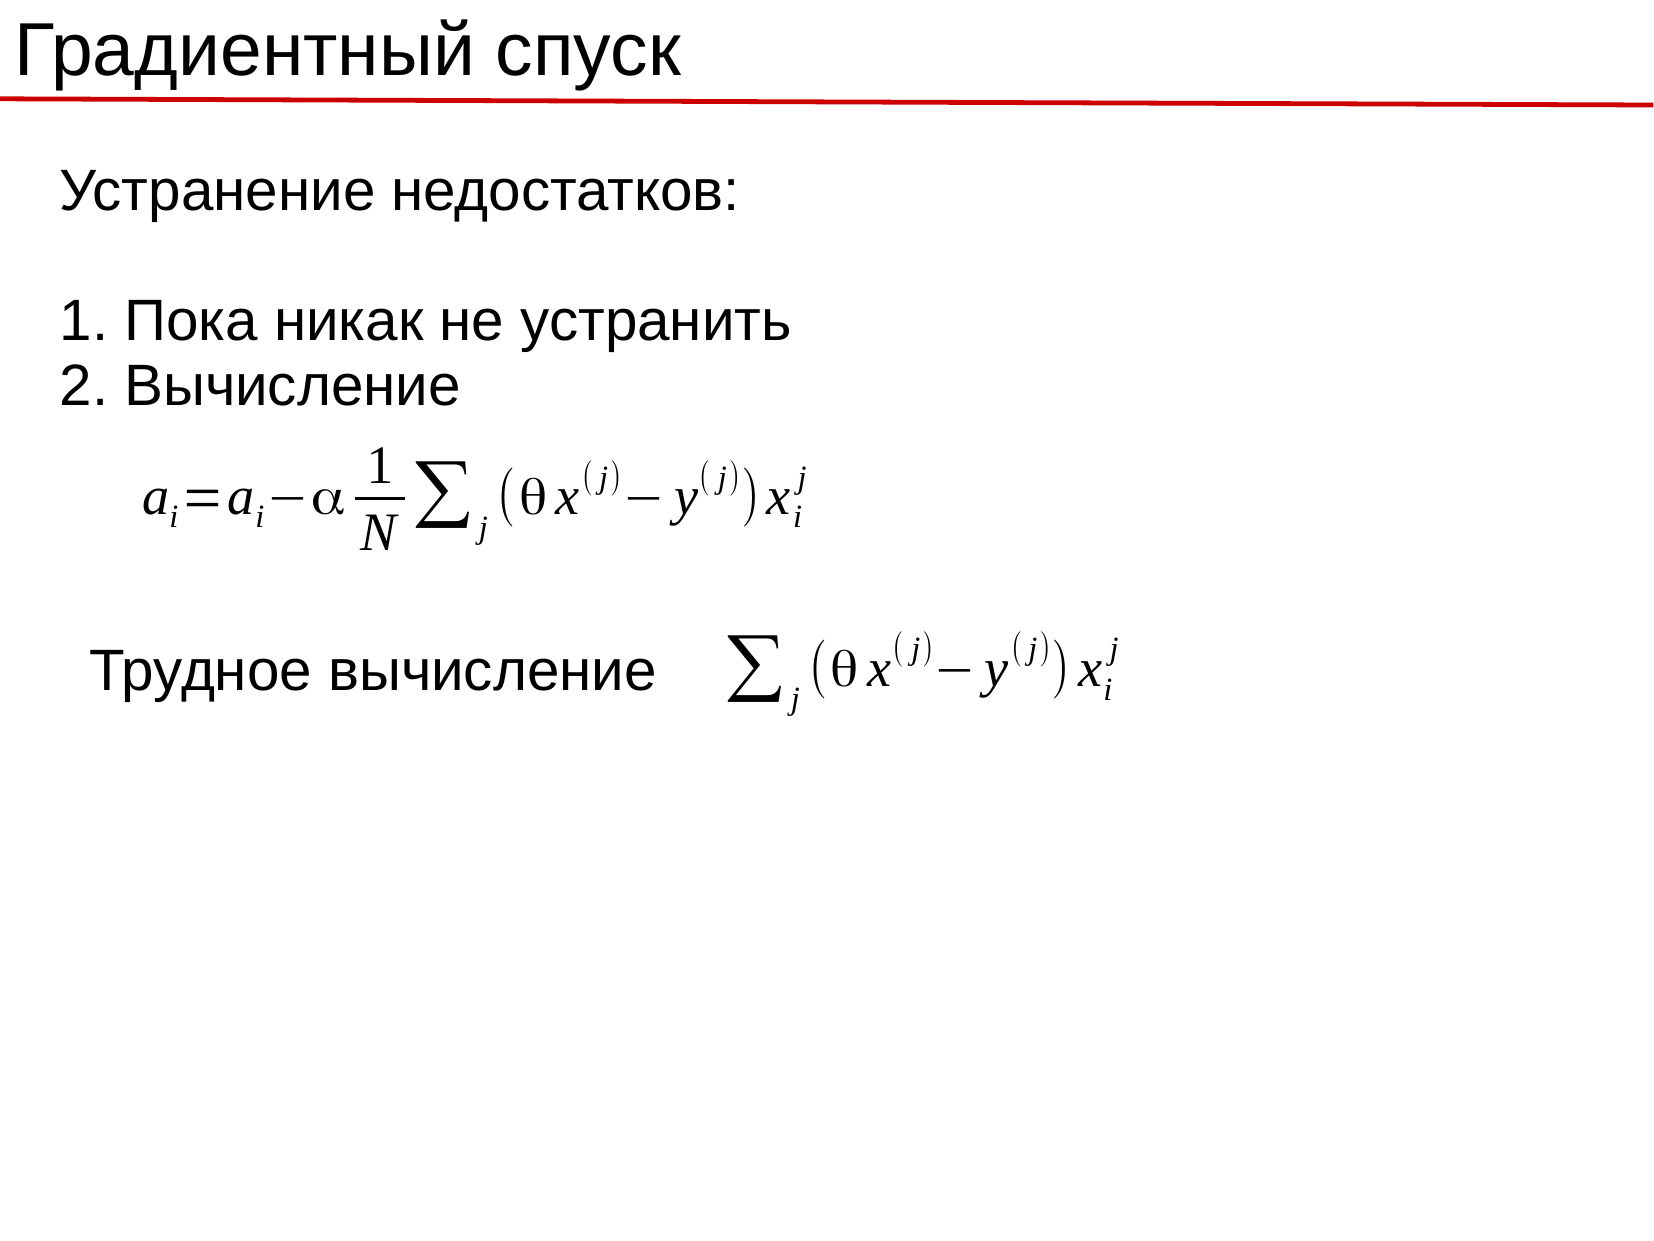

Градиентный спуск
Устранение недостатков:
1. Пока никак не устранить
2. Вычисление
Трудное вычисление